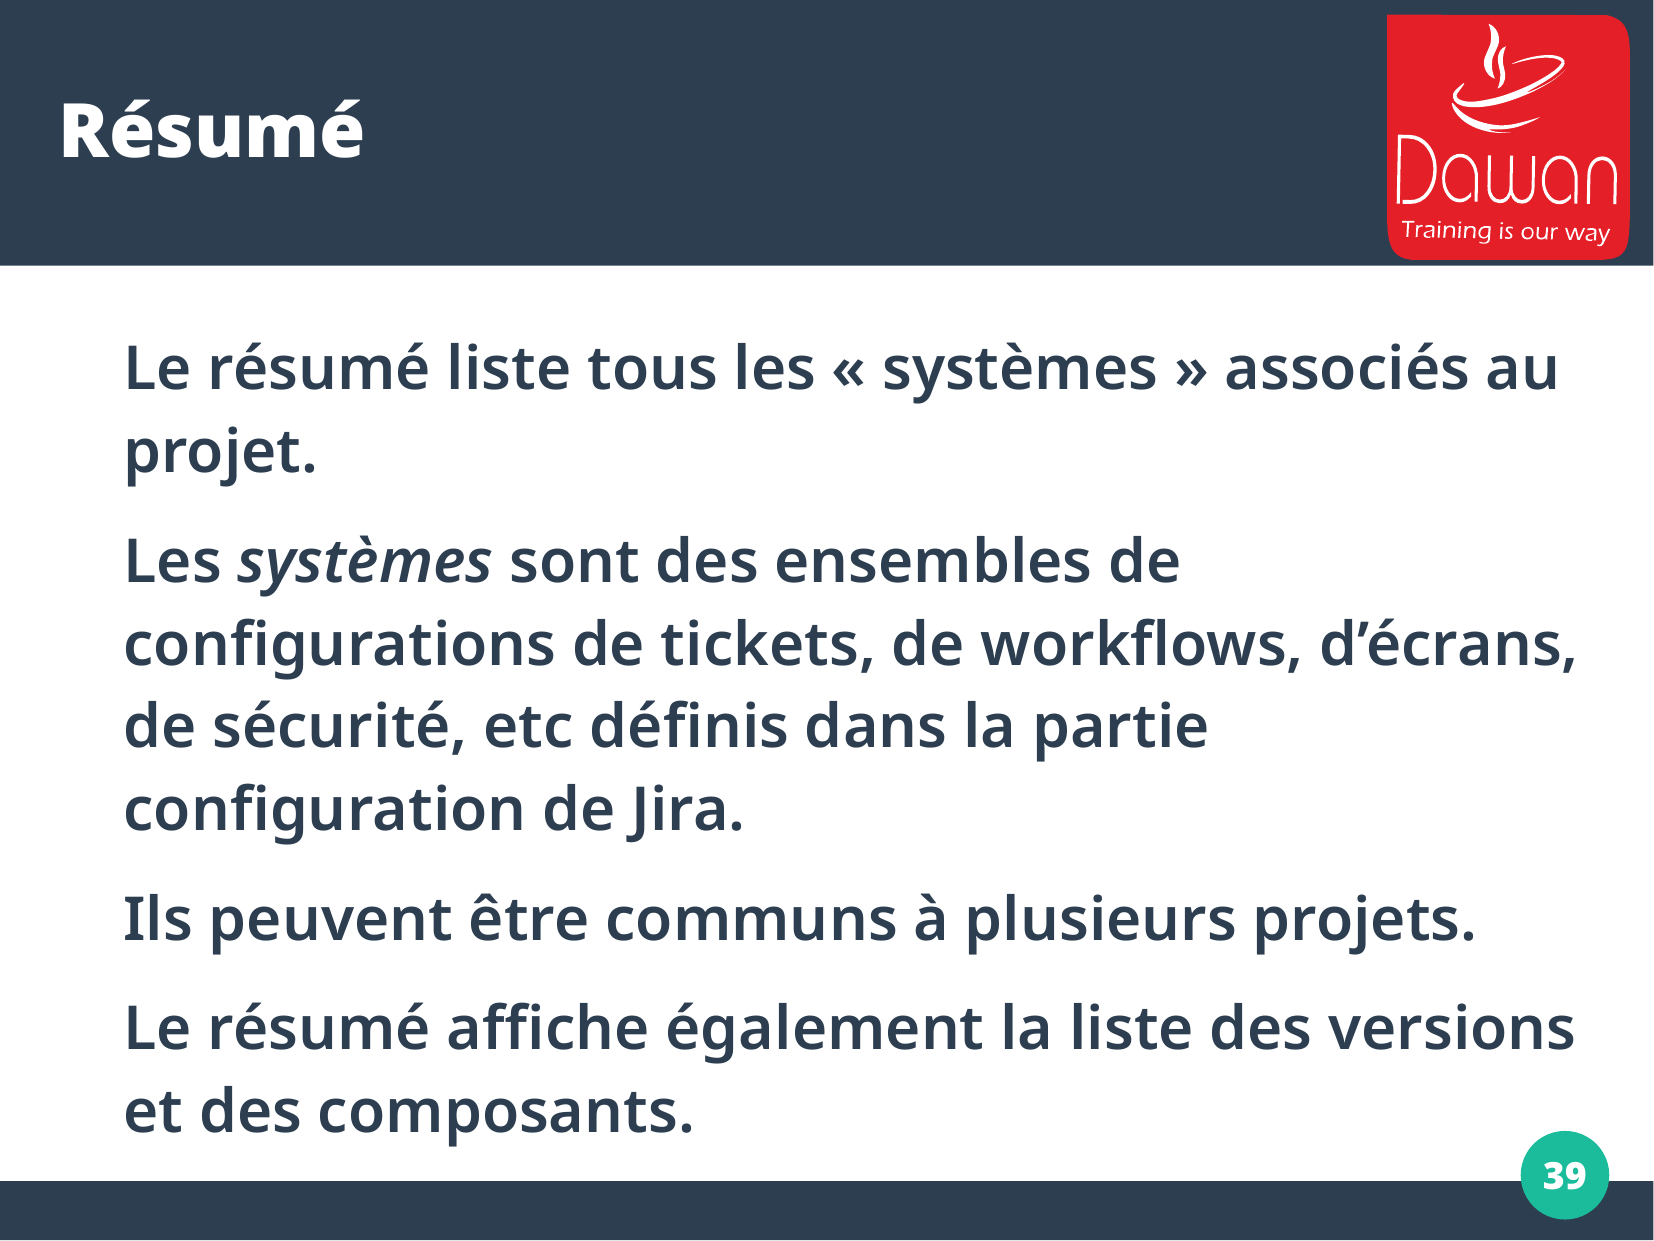

# Résumé
Le résumé liste tous les « systèmes » associés au projet.
Les systèmes sont des ensembles de configurations de tickets, de workflows, d’écrans, de sécurité, etc définis dans la partie configuration de Jira.
Ils peuvent être communs à plusieurs projets.
Le résumé affiche également la liste des versions et des composants.
39